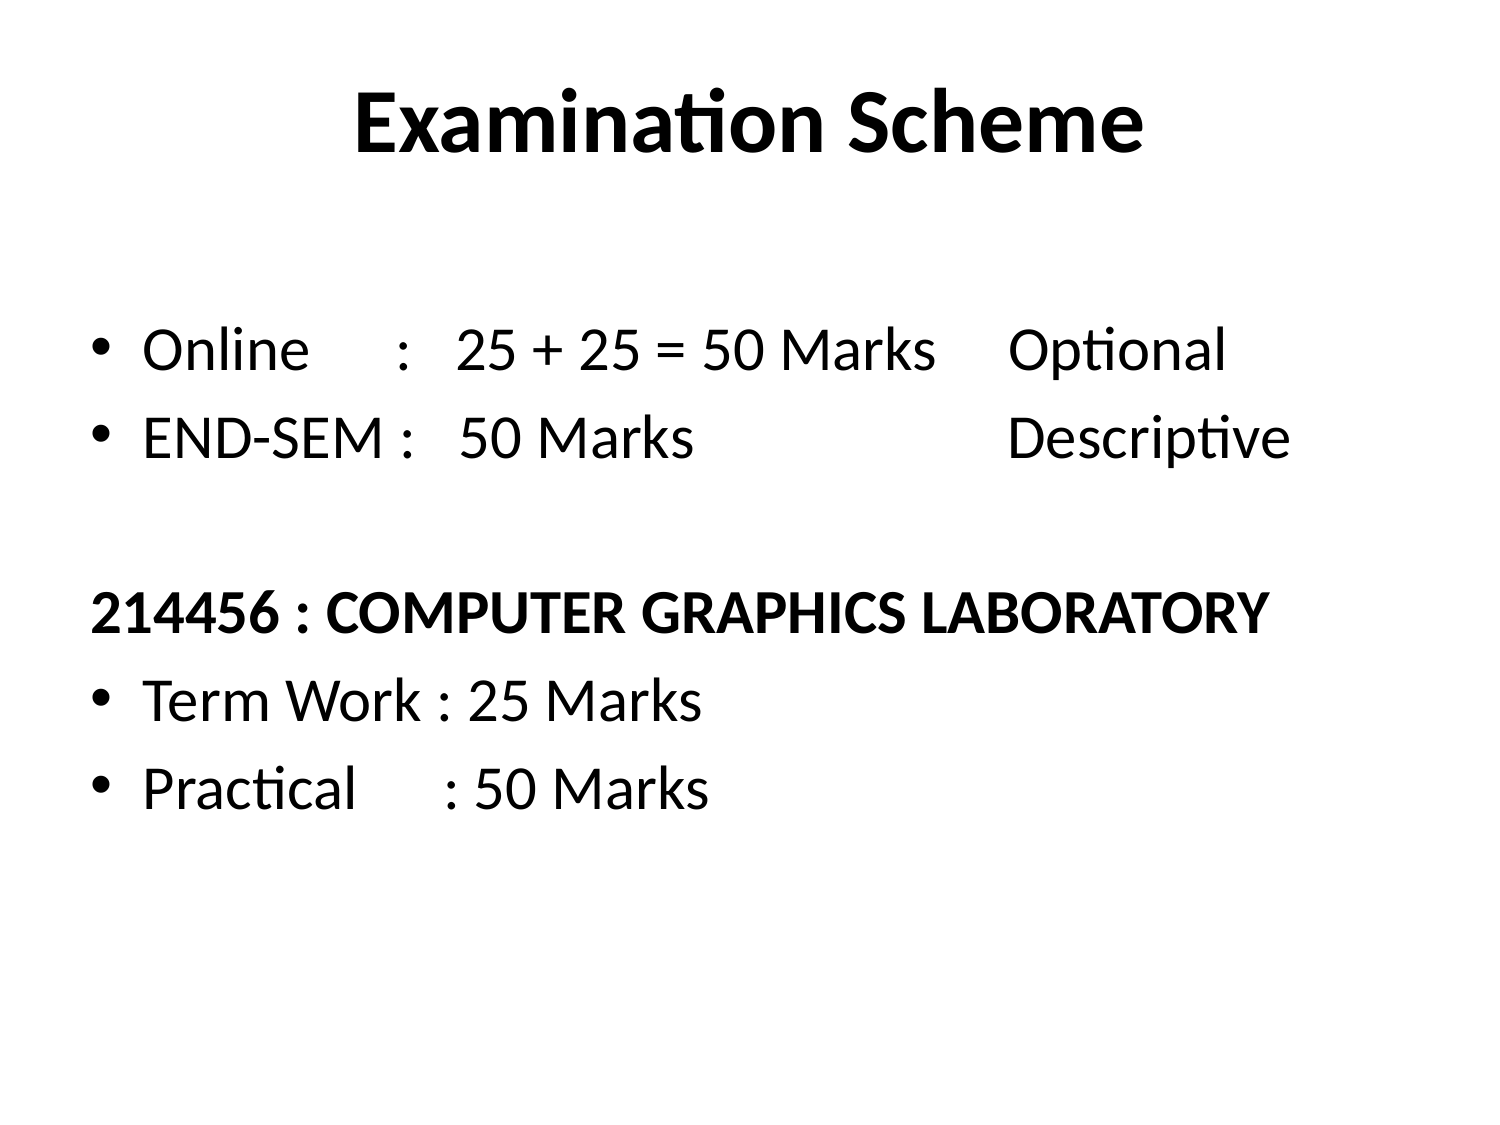

# Examination Scheme
Online : 25 + 25 = 50 Marks Optional
END-SEM : 50 Marks Descriptive
214456 : COMPUTER GRAPHICS LABORATORY
Term Work : 25 Marks
Practical : 50 Marks